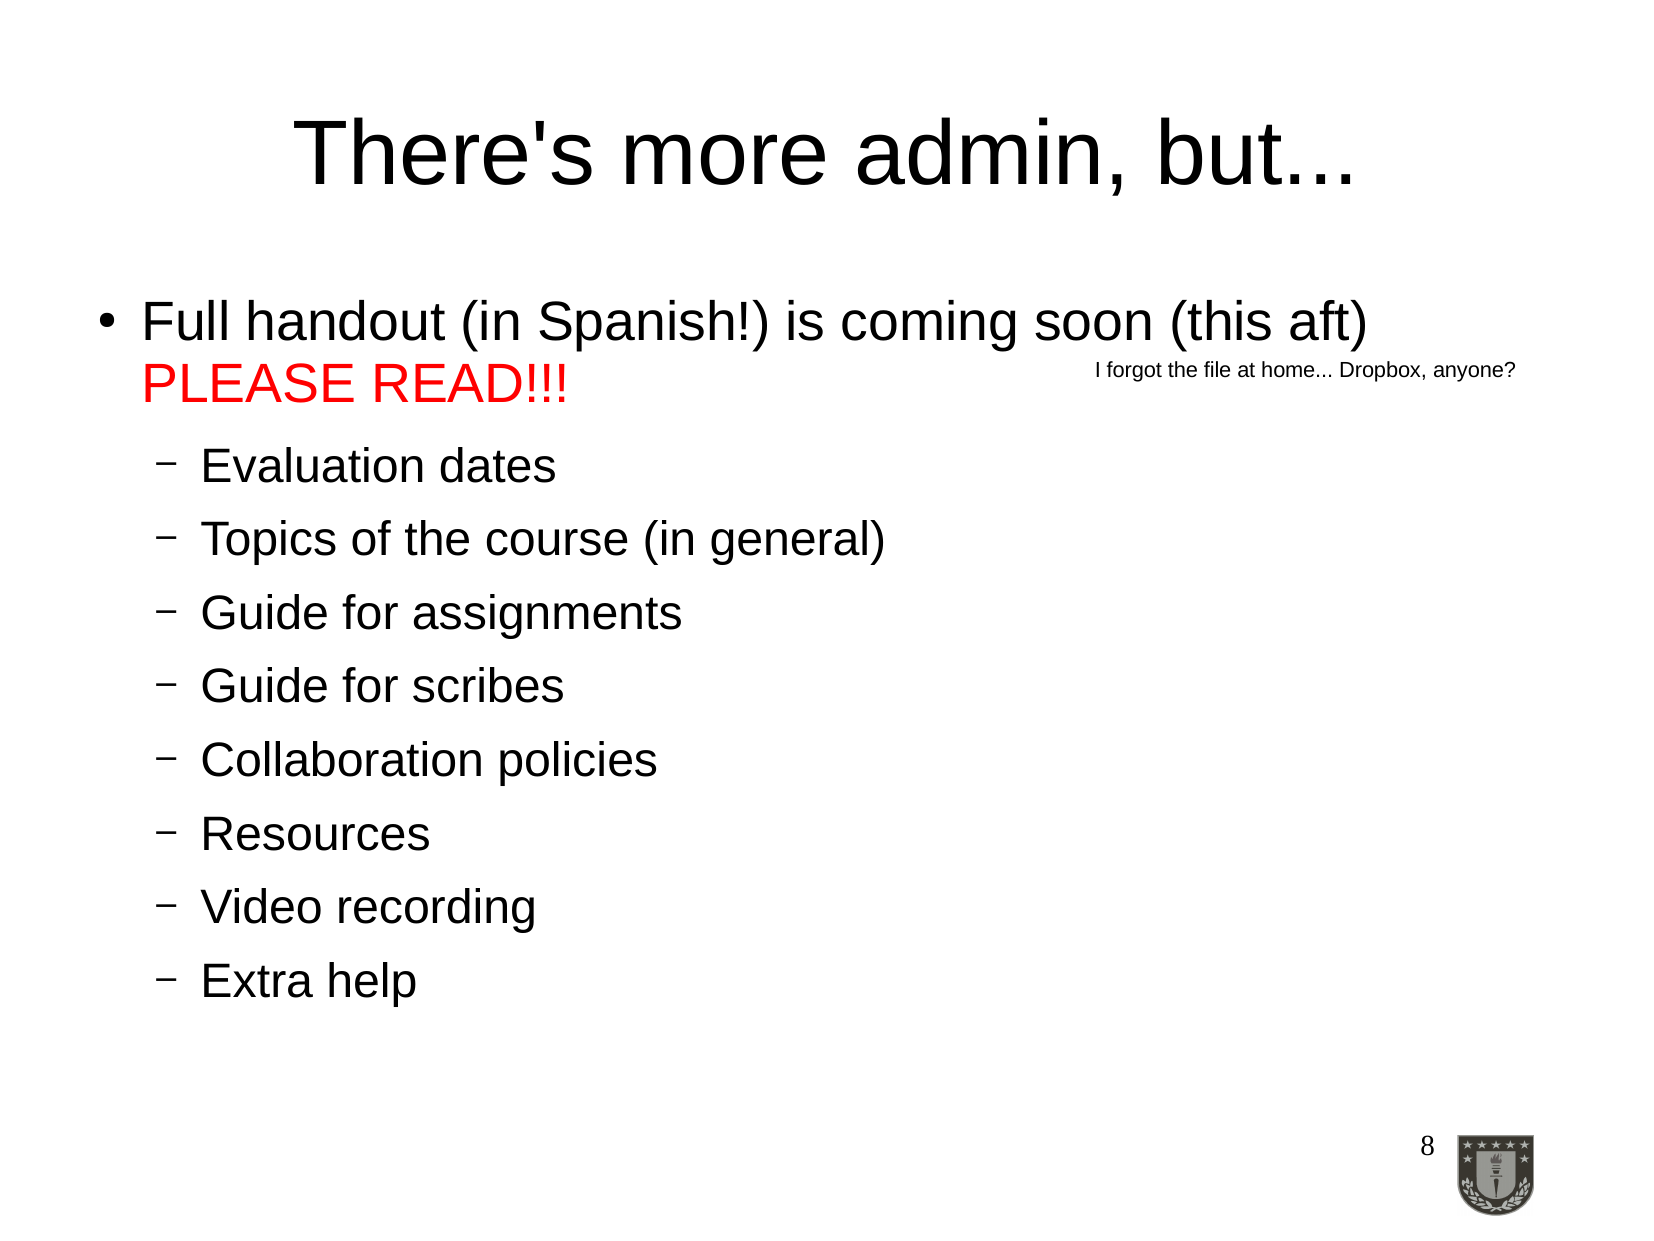

# There's more admin, but...
Full handout (in Spanish!) is coming soon (this aft)
PLEASE READ!!!
Evaluation dates
Topics of the course (in general)
Guide for assignments
Guide for scribes
Collaboration policies
Resources
Video recording
Extra help
I forgot the file at home... Dropbox, anyone?
8